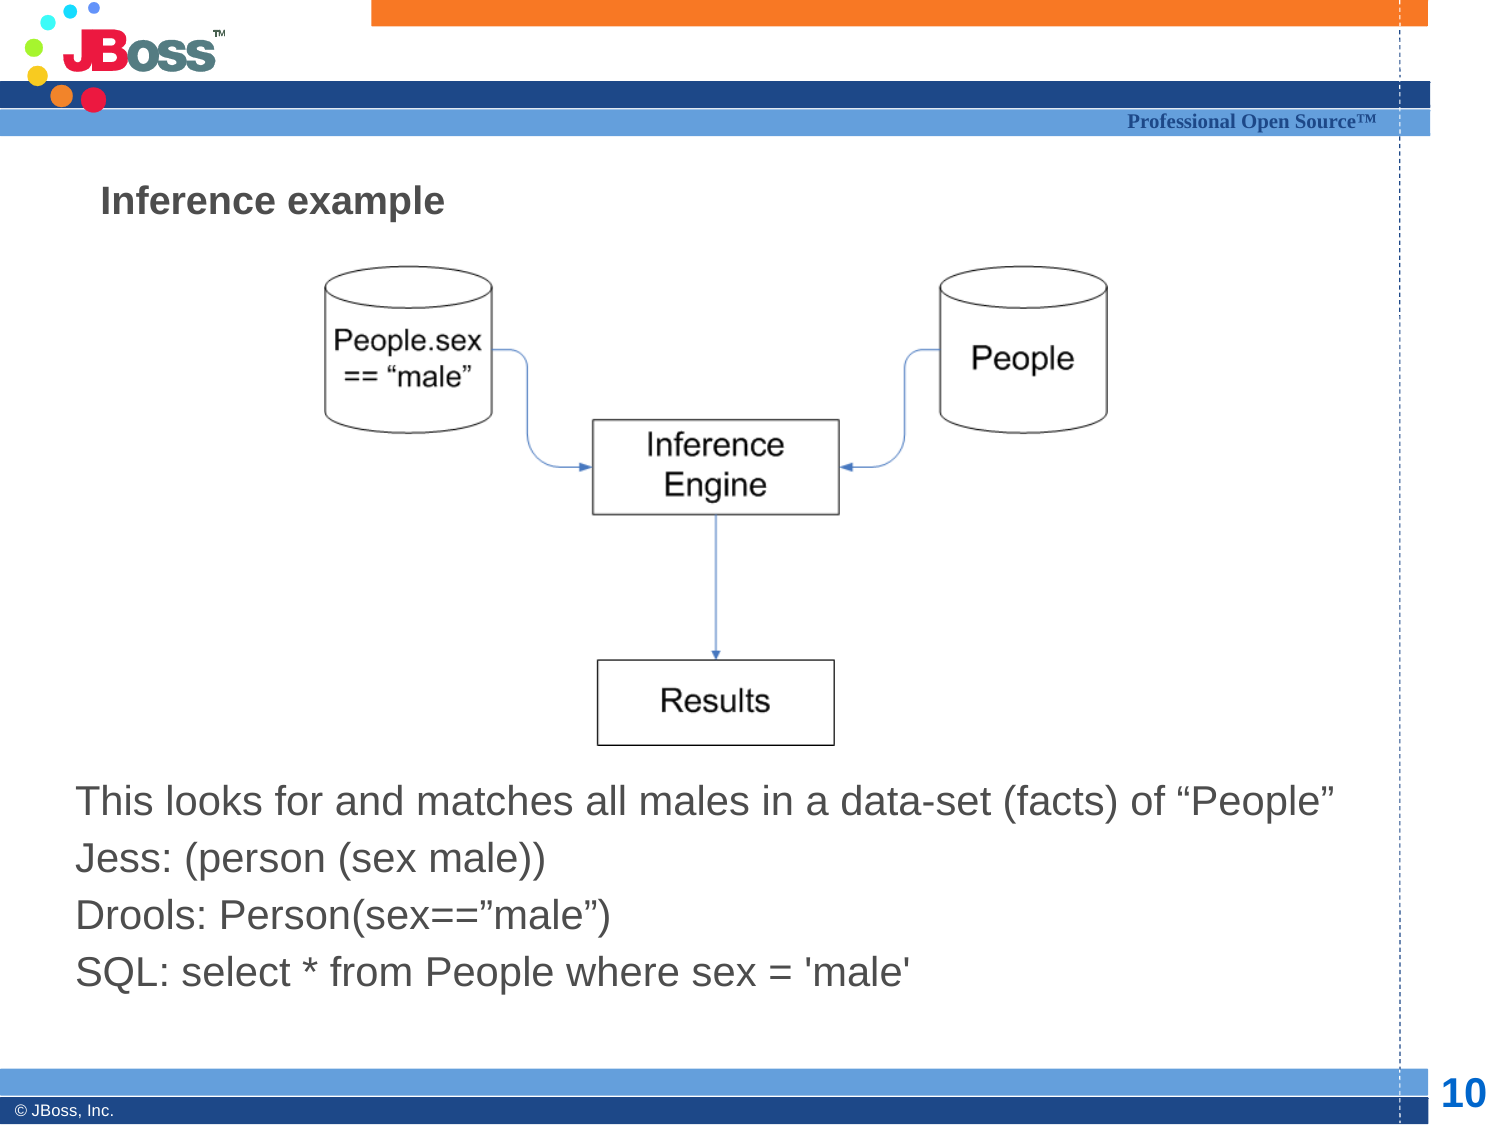

# Inference example
This looks for and matches all males in a data-set (facts) of “People”
Jess: (person (sex male))
Drools: Person(sex==”male”)
SQL: select * from People where sex = 'male'